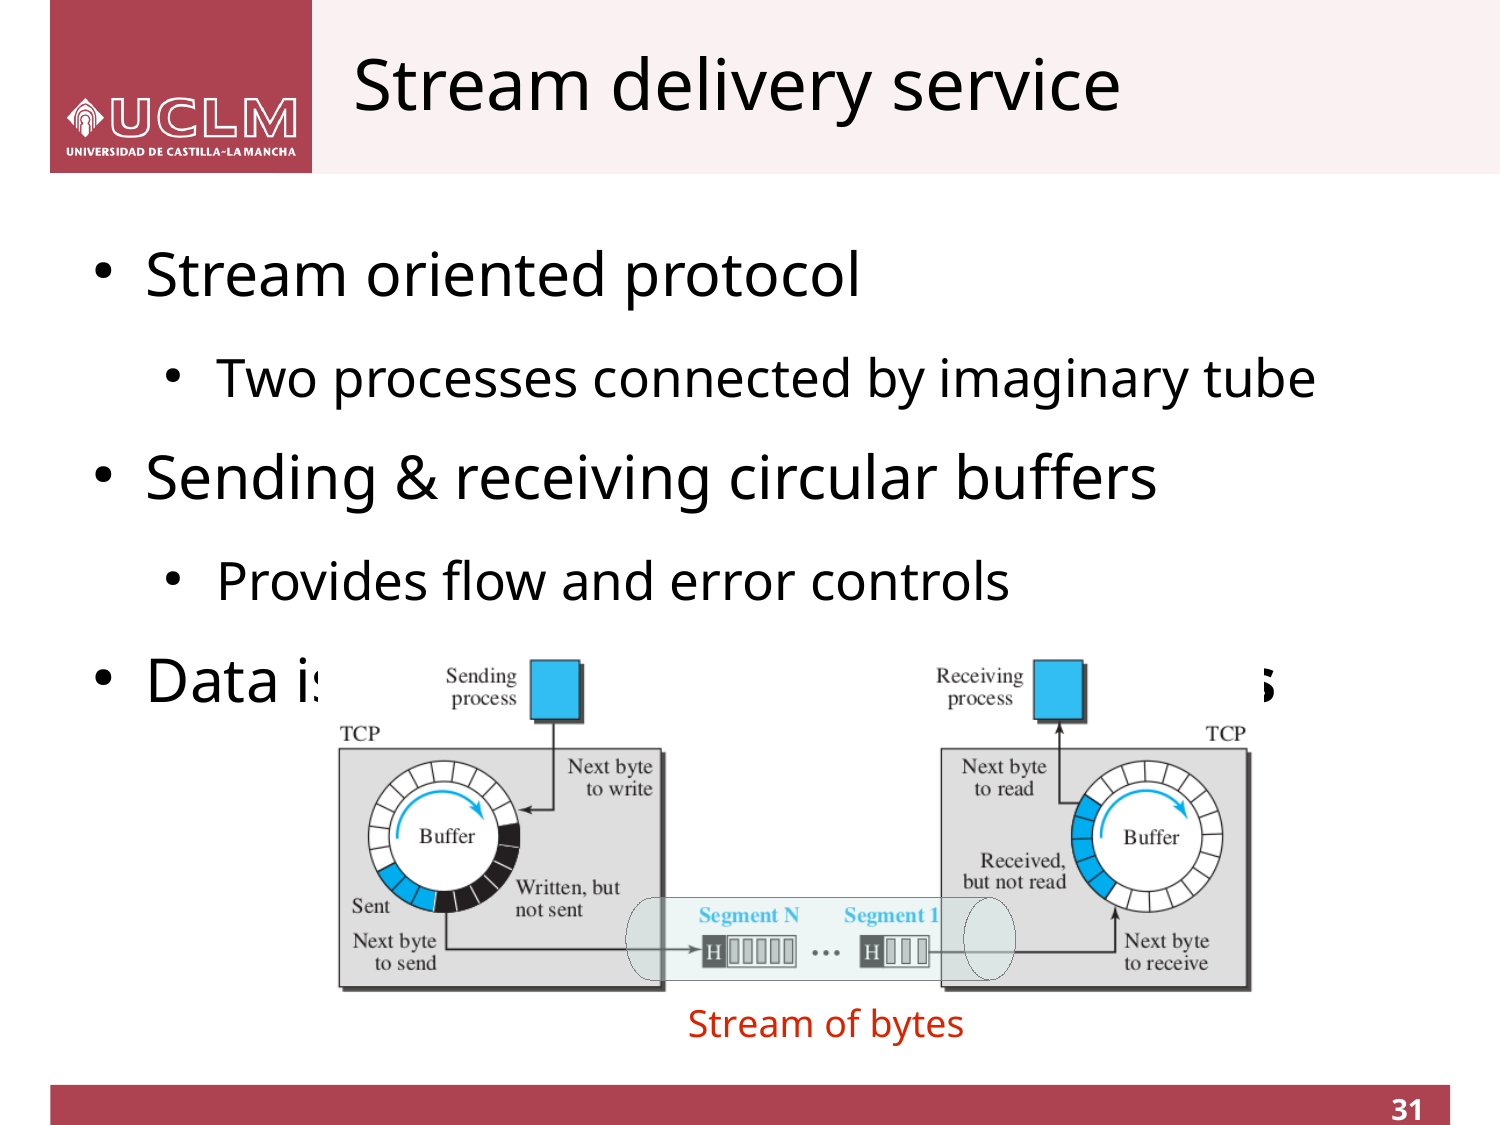

Stream delivery service
# Stream oriented protocol
Two processes connected by imaginary tube
Sending & receiving circular buffers
Provides flow and error controls
Data is sent in packets called segments
Stream of bytes
31